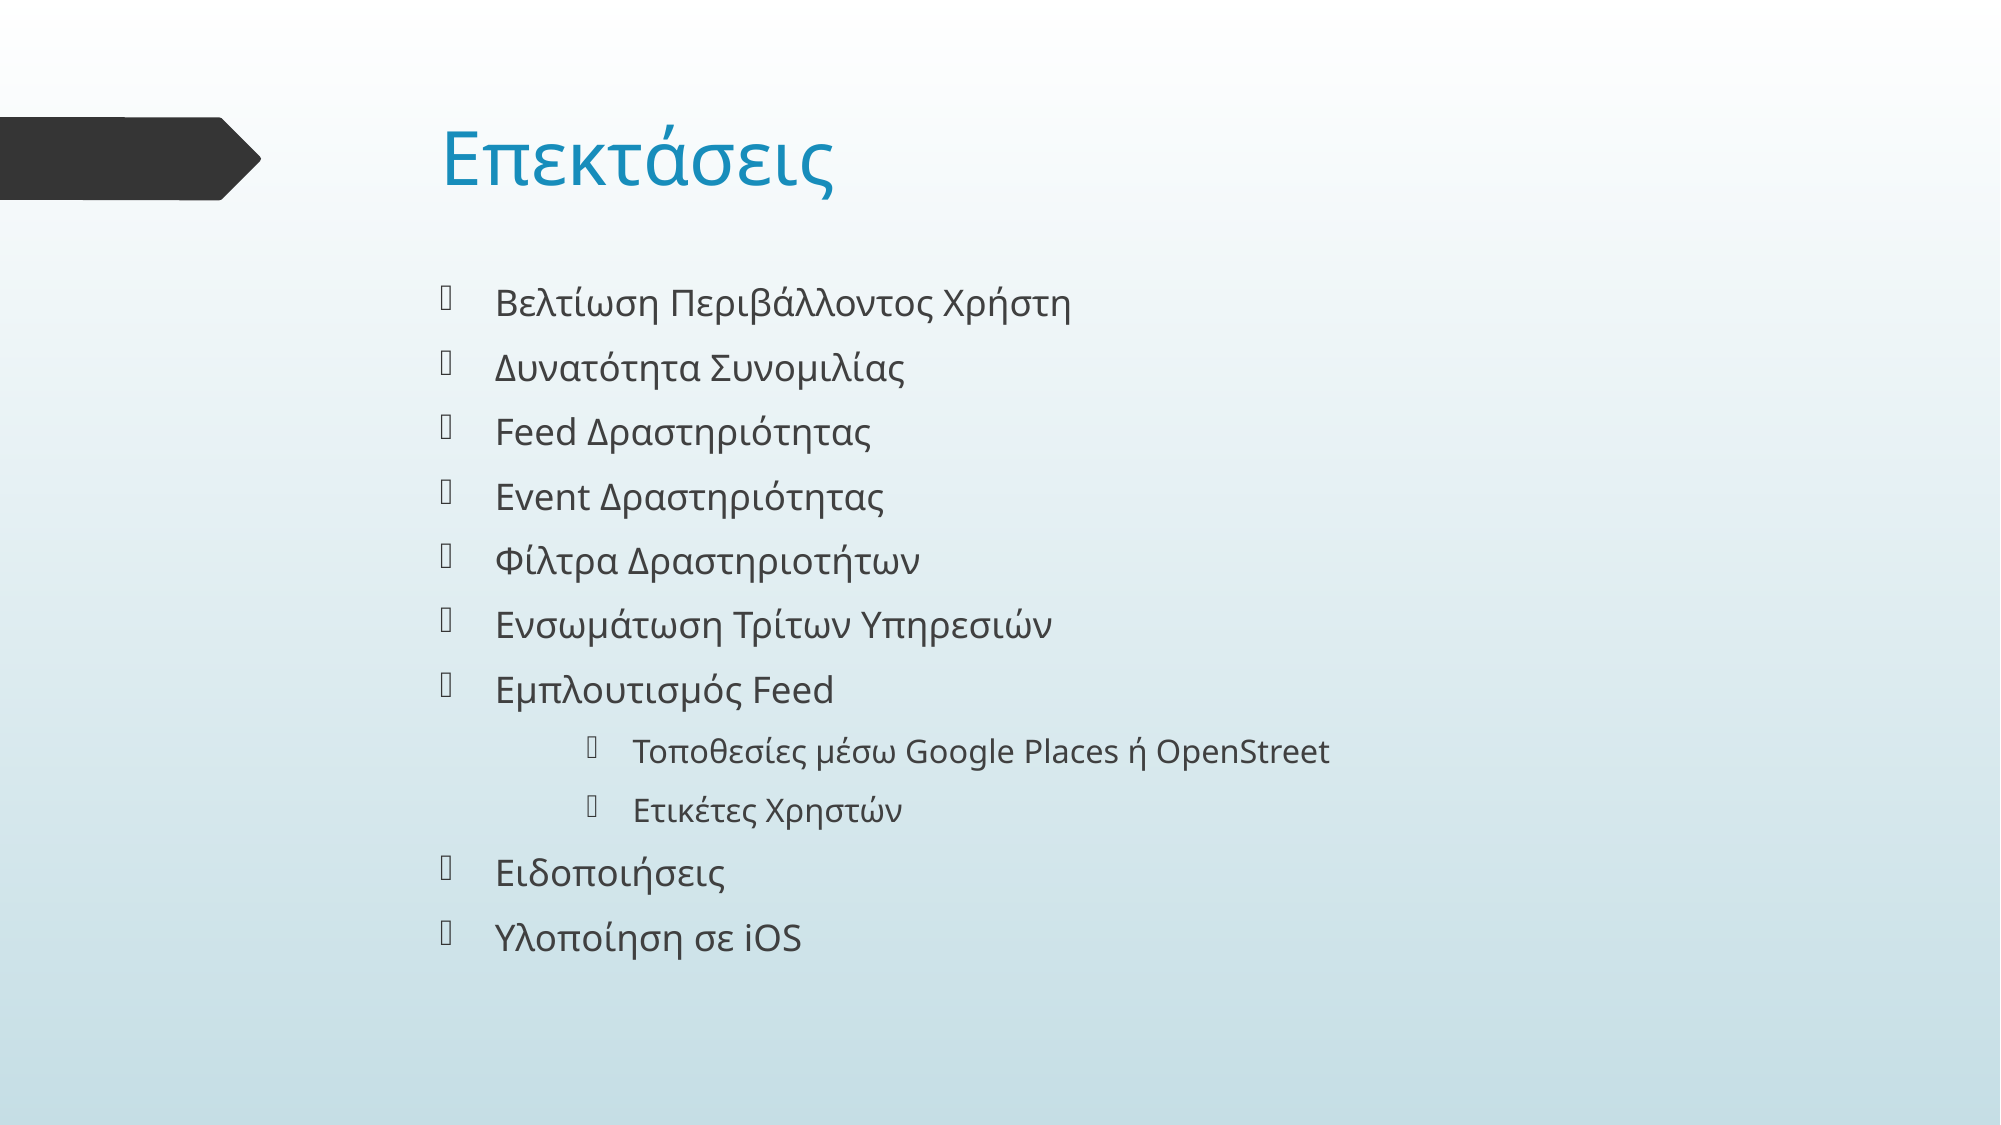

# Επεκτάσεις
Βελτίωση Περιβάλλοντος Χρήστη
Δυνατότητα Συνομιλίας
Feed Δραστηριότητας
Event Δραστηριότητας
Φίλτρα Δραστηριοτήτων
Ενσωμάτωση Τρίτων Υπηρεσιών
Εμπλουτισμός Feed
Τοποθεσίες μέσω Google Places ή OpenStreet
Ετικέτες Χρηστών
Ειδοποιήσεις
Υλοποίηση σε iOS